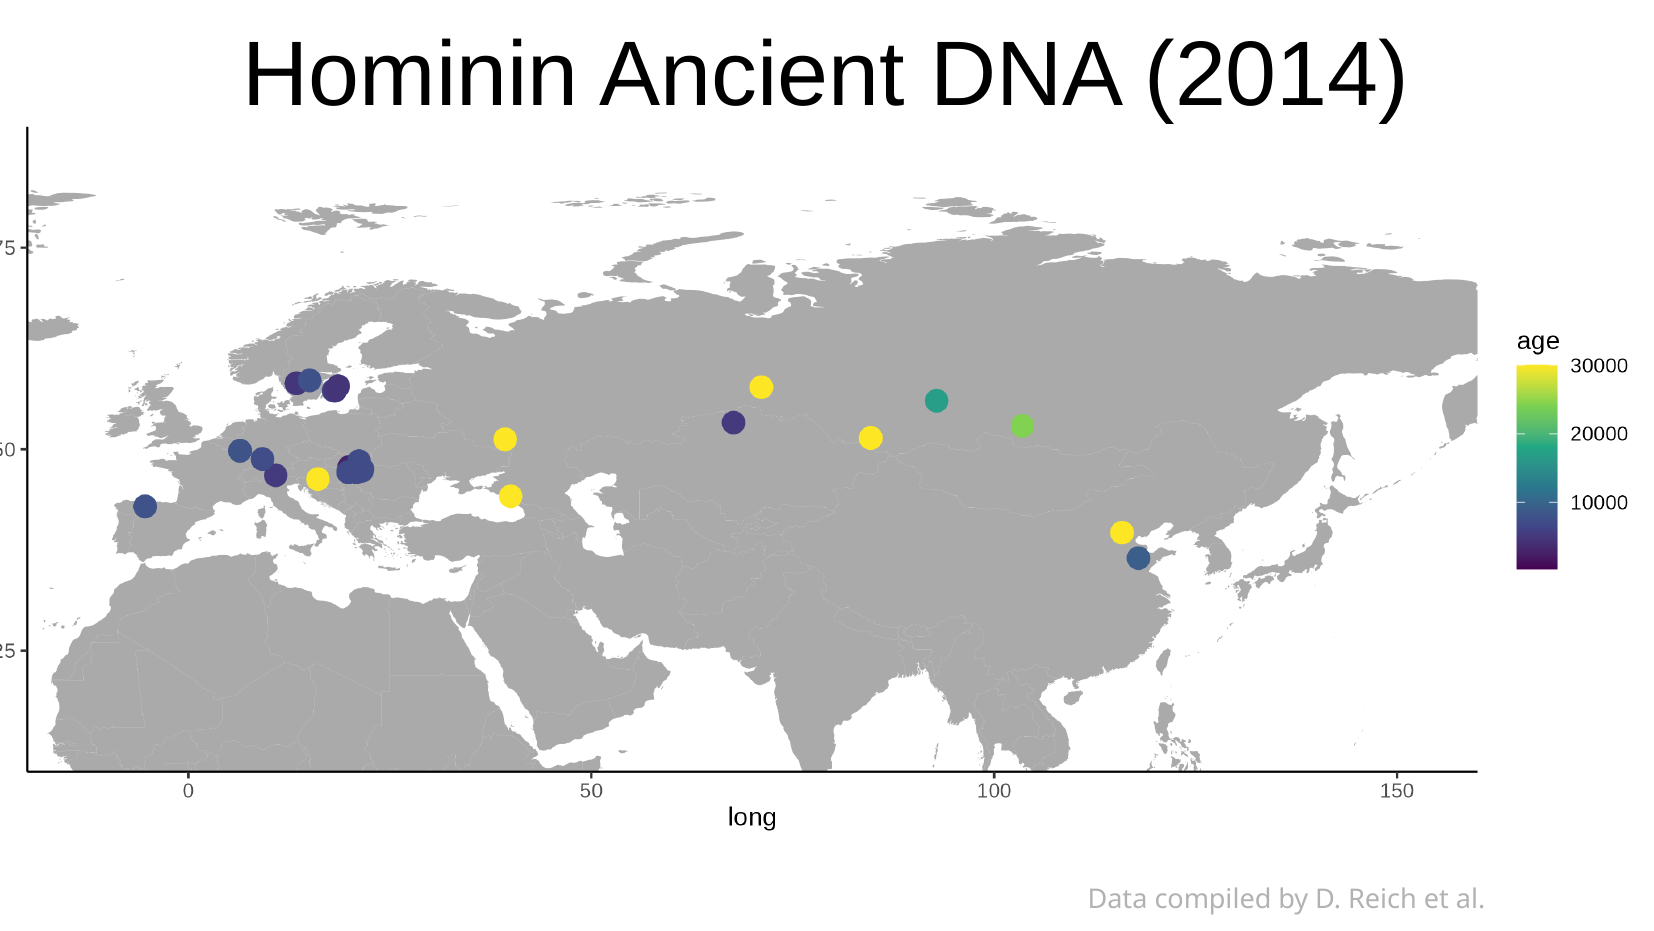

# Hominin Ancient DNA (2014)
Data compiled by D. Reich et al.